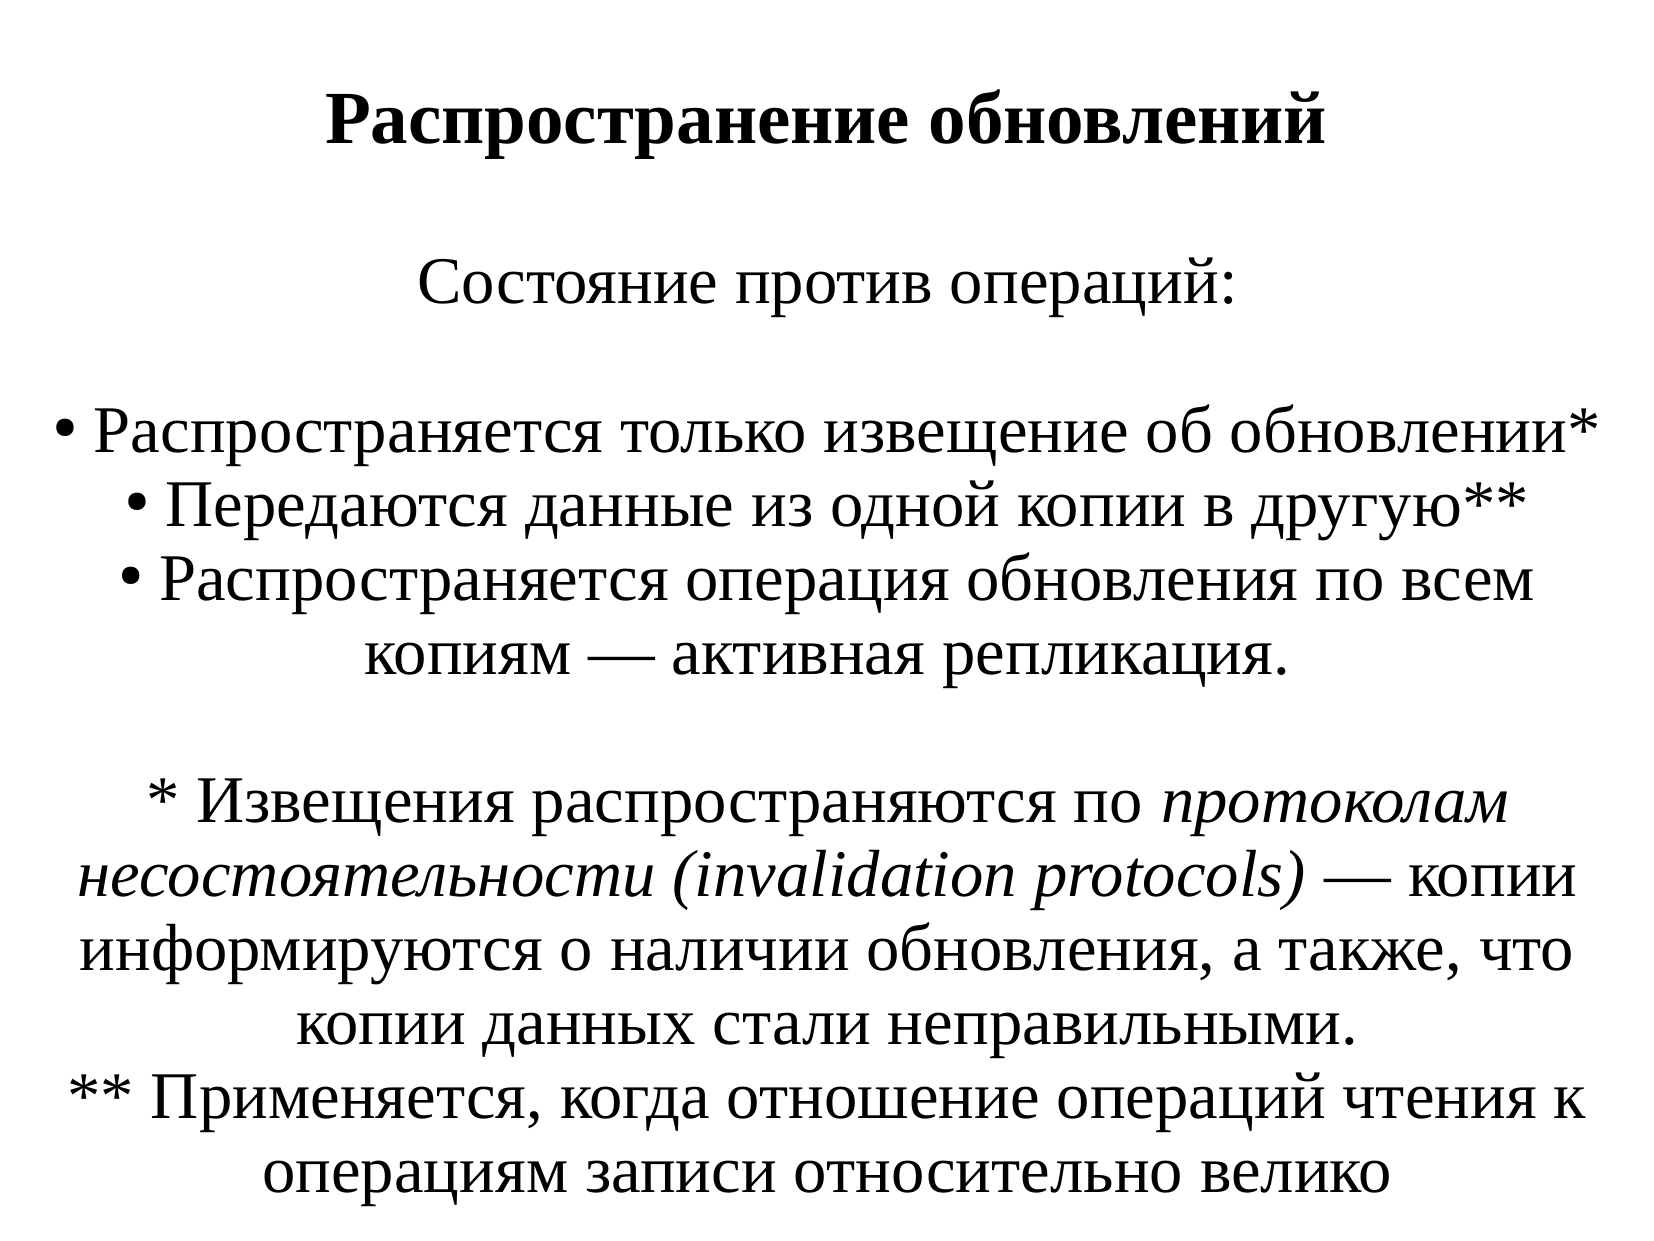

# Распространение обновлений
Состояние против операций:
 Распространяется только извещение об обновлении*
 Передаются данные из одной копии в другую**
 Распространяется операция обновления по всем копиям — активная репликация.
* Извещения распространяются по протоколам несостоятельности (invalidation protocols) — копии информируются о наличии обновления, а также, что копии данных стали неправильными.
** Применяется, когда отношение операций чтения к операциям записи относительно велико